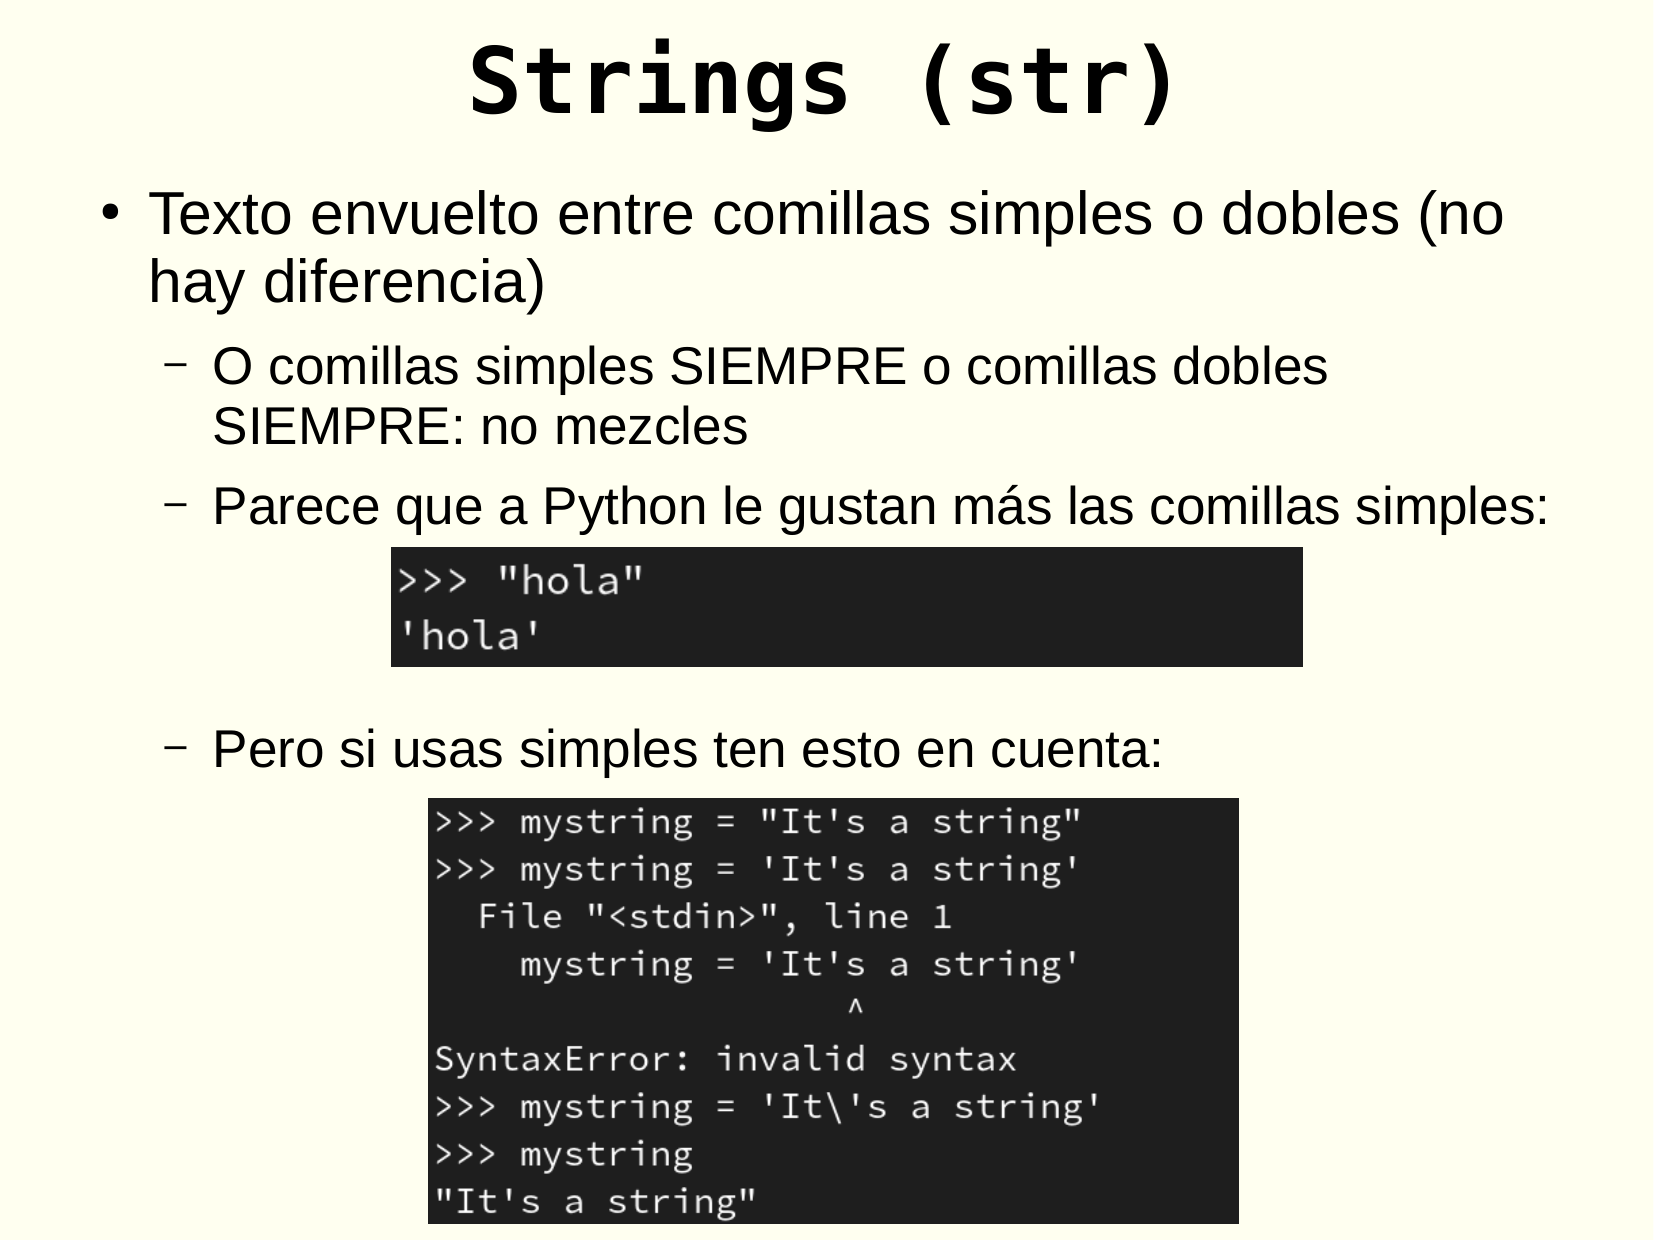

# Strings (str)
Texto envuelto entre comillas simples o dobles (no hay diferencia)
O comillas simples SIEMPRE o comillas dobles SIEMPRE: no mezcles
Parece que a Python le gustan más las comillas simples:
Pero si usas simples ten esto en cuenta: